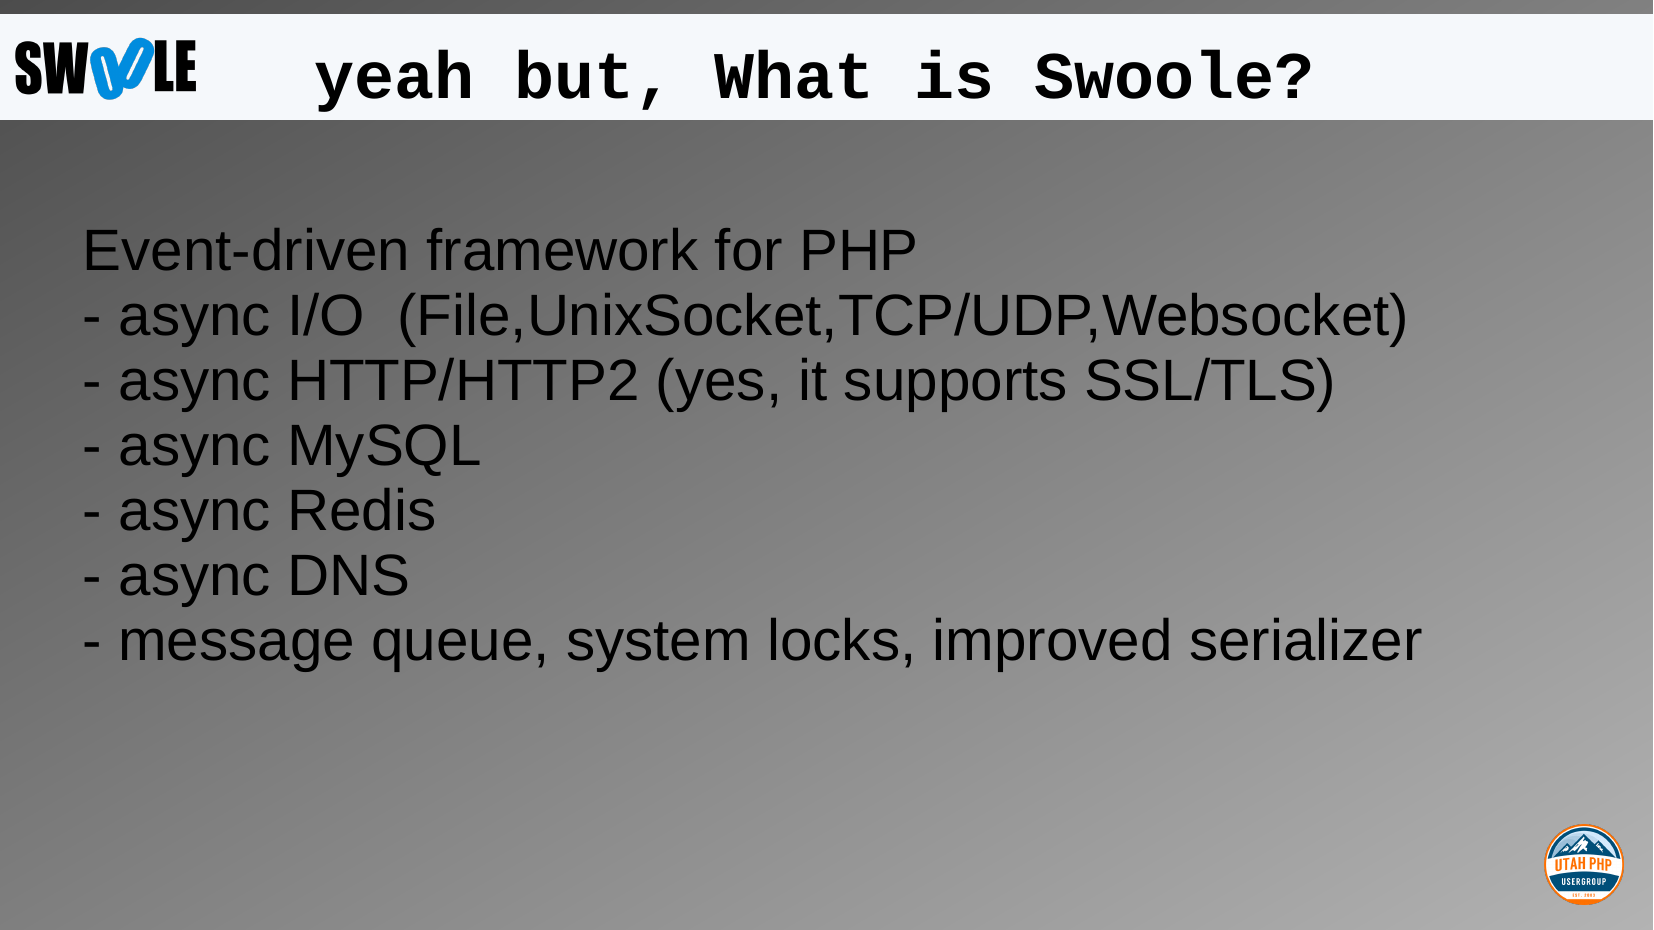

# yeah but, What is Swoole?
Event-driven framework for PHP
- async I/O (File,UnixSocket,TCP/UDP,Websocket)
- async HTTP/HTTP2 (yes, it supports SSL/TLS)
- async MySQL
- async Redis
- async DNS
- message queue, system locks, improved serializer